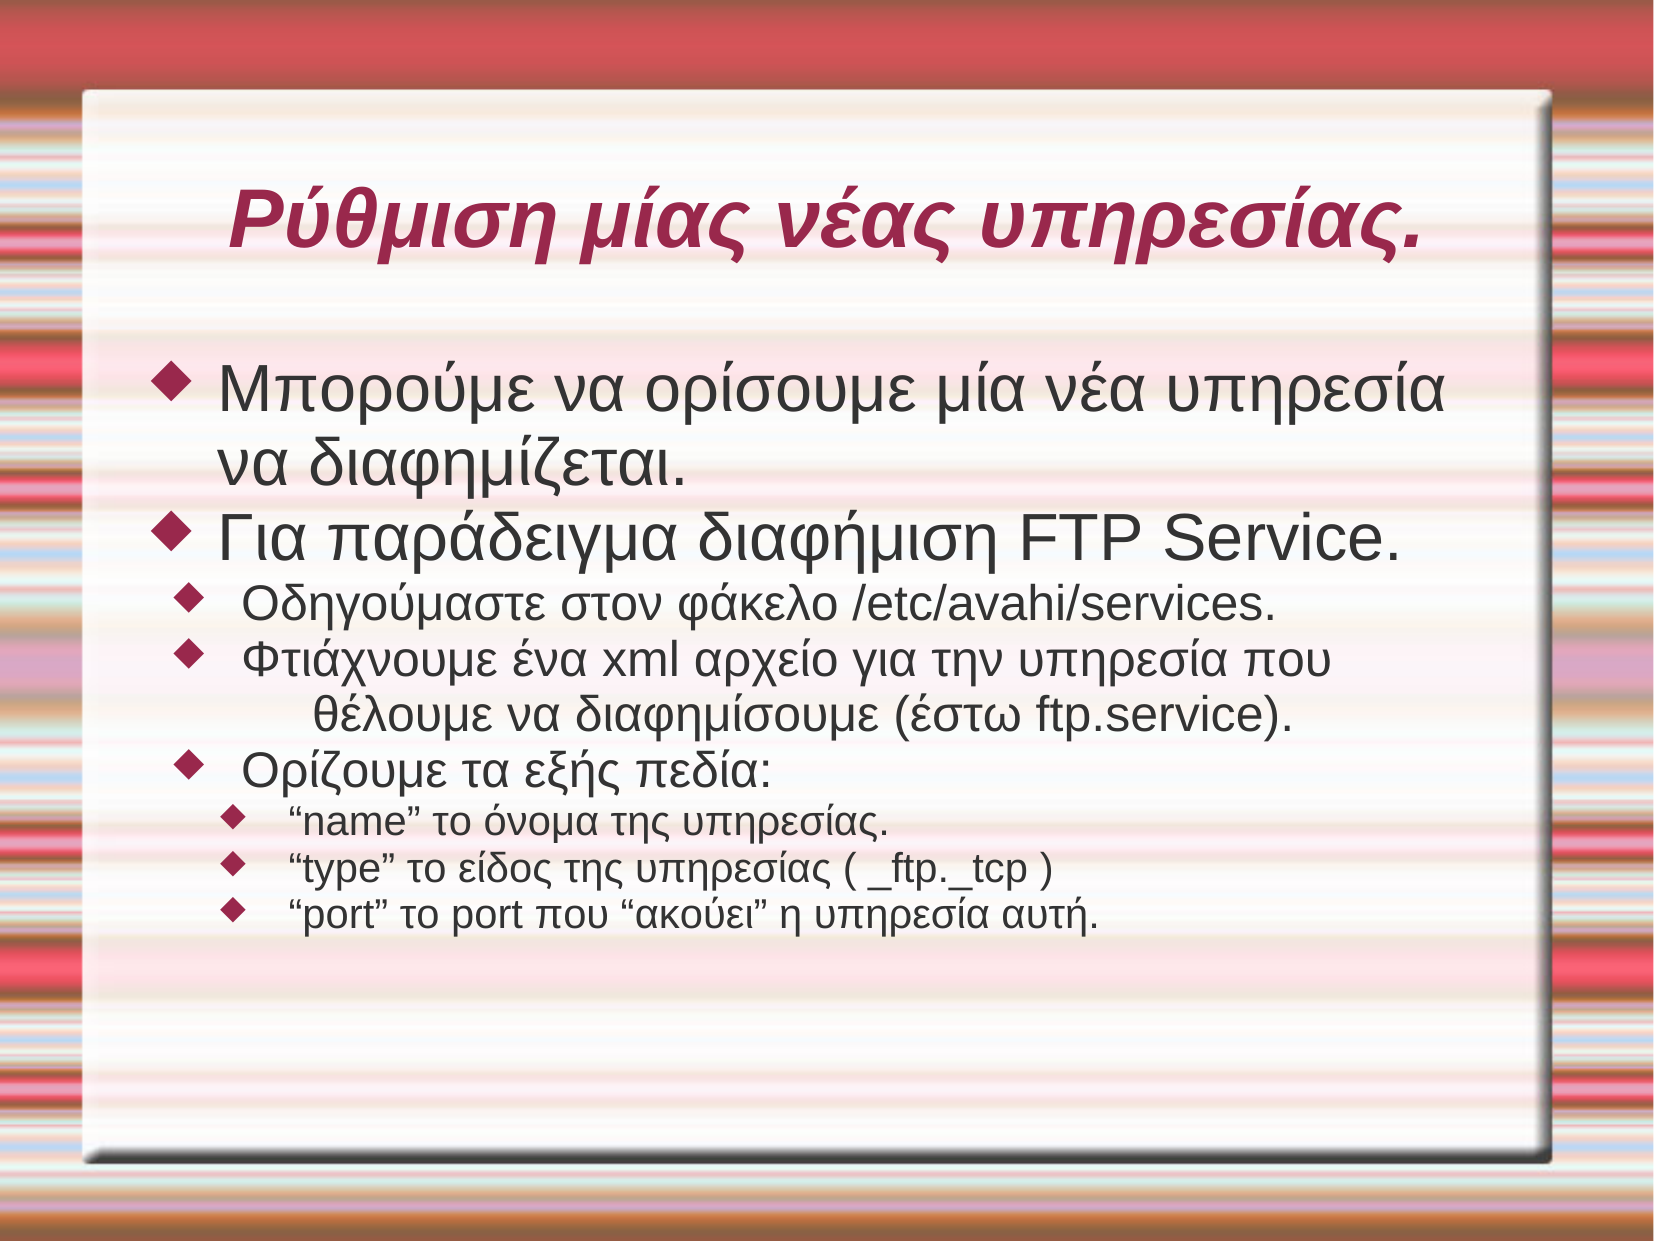

# Ρύθμιση μίας νέας υπηρεσίας.
Μπορούμε να ορίσουμε μία νέα υπηρεσία να διαφημίζεται.
Για παράδειγμα διαφήμιση FTP Service.
Οδηγούμαστε στον φάκελο /etc/avahi/services.
Φτιάχνουμε ένα xml αρχείο για την υπηρεσία που θέλουμε να διαφημίσουμε (έστω ftp.service).
Ορίζουμε τα εξής πεδία:
“name” το όνομα της υπηρεσίας.
“type” το είδος της υπηρεσίας ( _ftp._tcp )
“port” το port που “ακούει” η υπηρεσία αυτή.